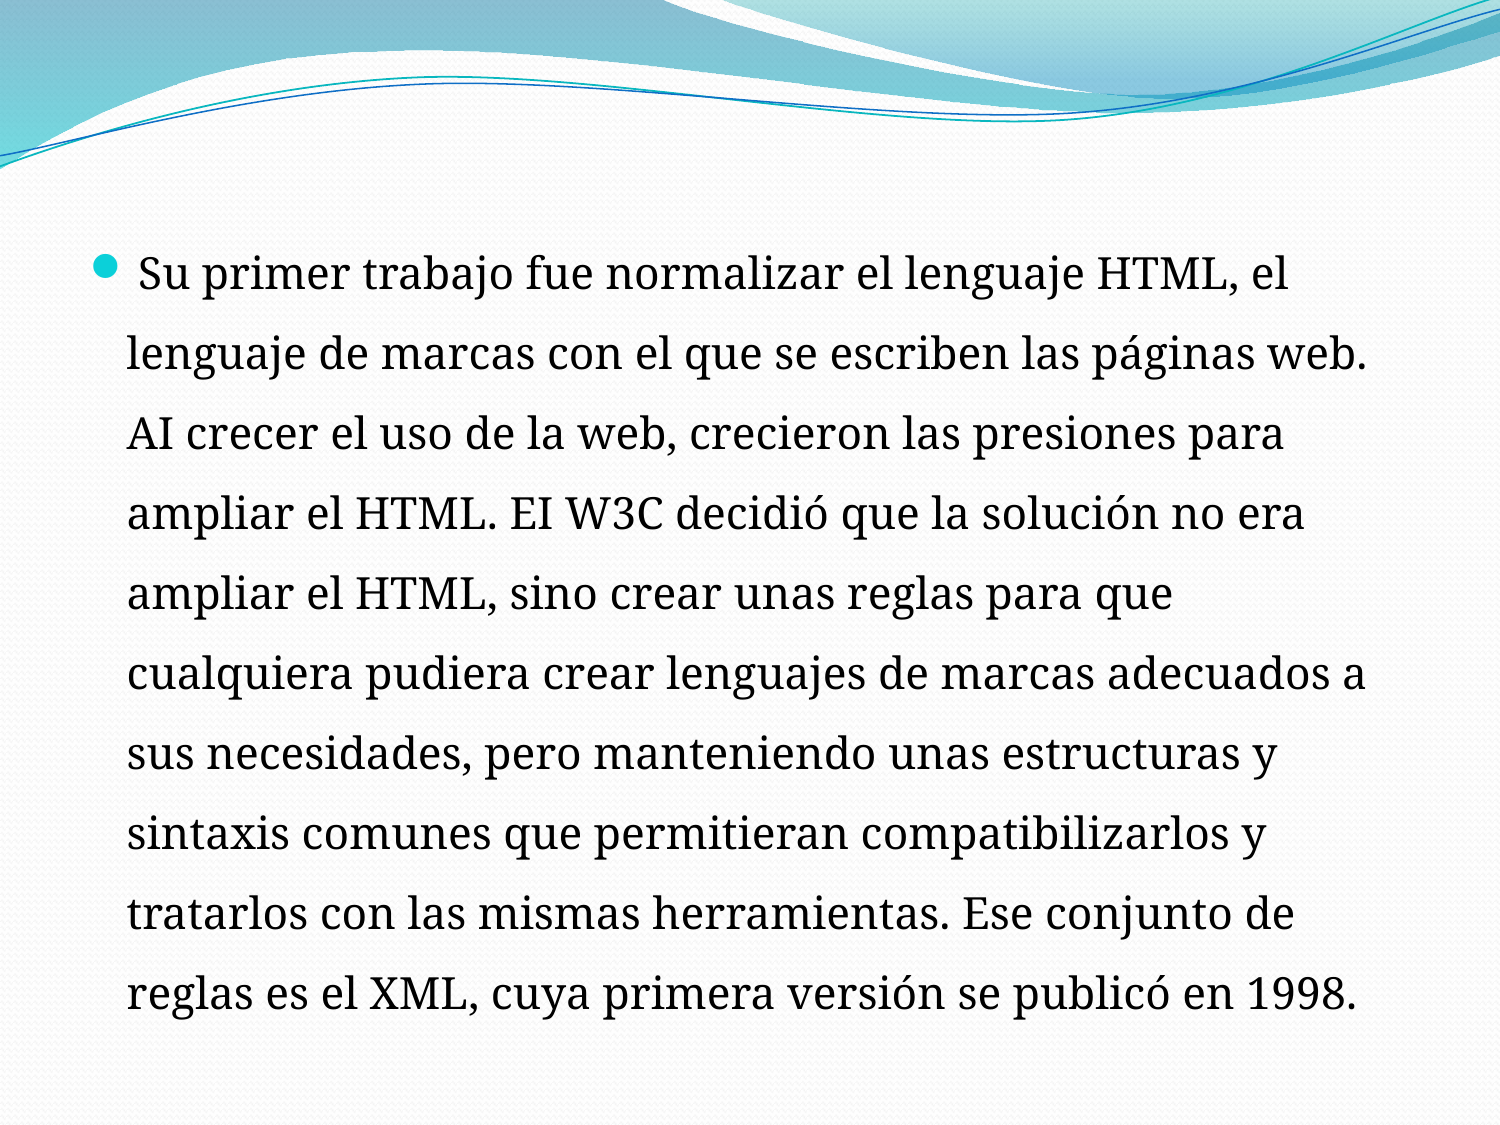

# Su primer trabajo fue normalizar el lenguaje HTML, el lenguaje de marcas con el que se escriben las páginas web. AI crecer el uso de la web, crecieron las presiones para ampliar el HTML. EI W3C decidió que la solución no era ampliar el HTML, sino crear unas reglas para que cualquiera pudiera crear lenguajes de marcas adecuados a sus necesidades, pero manteniendo unas estructuras y sintaxis comunes que permitieran compatibilizarlos y tratarlos con las mismas herramientas. Ese conjunto de reglas es el XML, cuya primera versión se publicó en 1998.